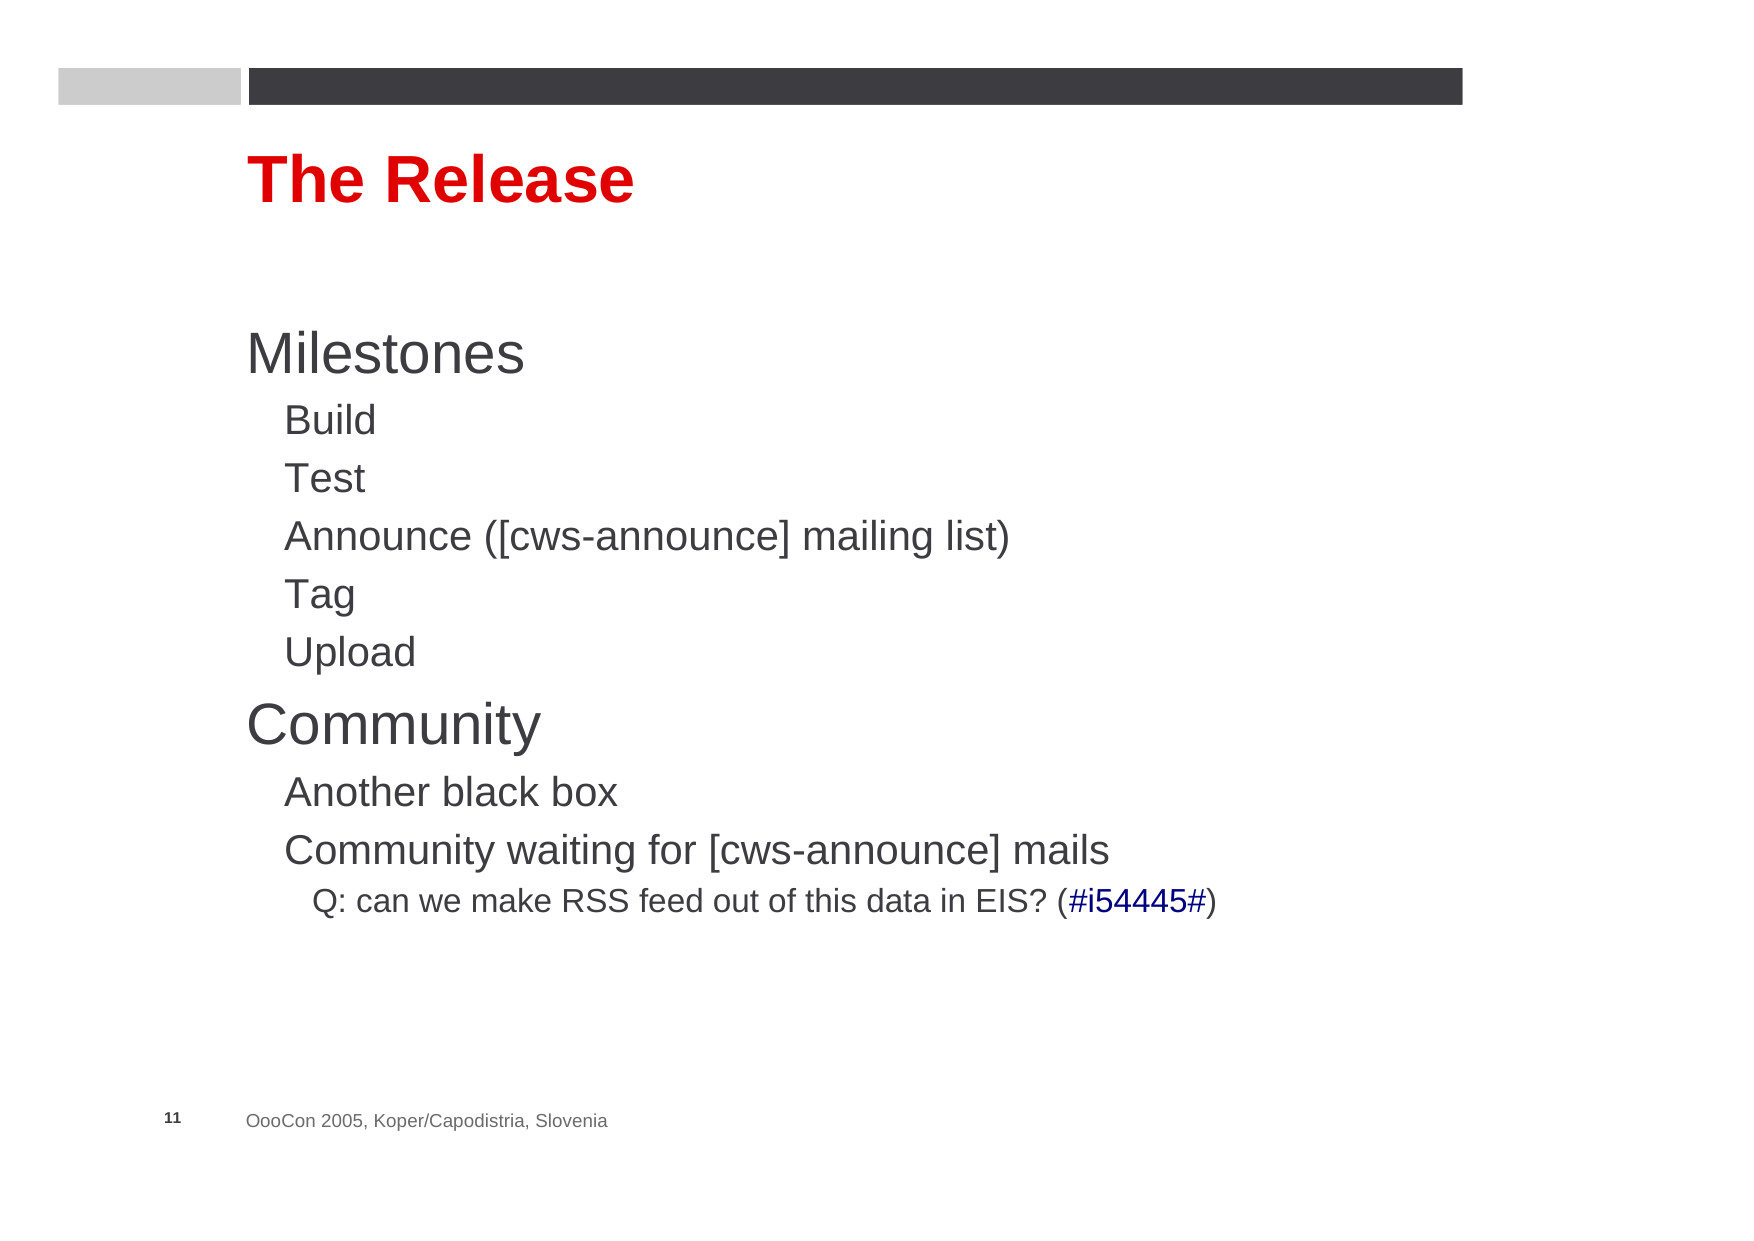

# The Release
Milestones
Build
Test
Announce ([cws-announce] mailing list)
Tag
Upload
Community
Another black box
Community waiting for [cws-announce] mails
Q: can we make RSS feed out of this data in EIS? (#i54445#)